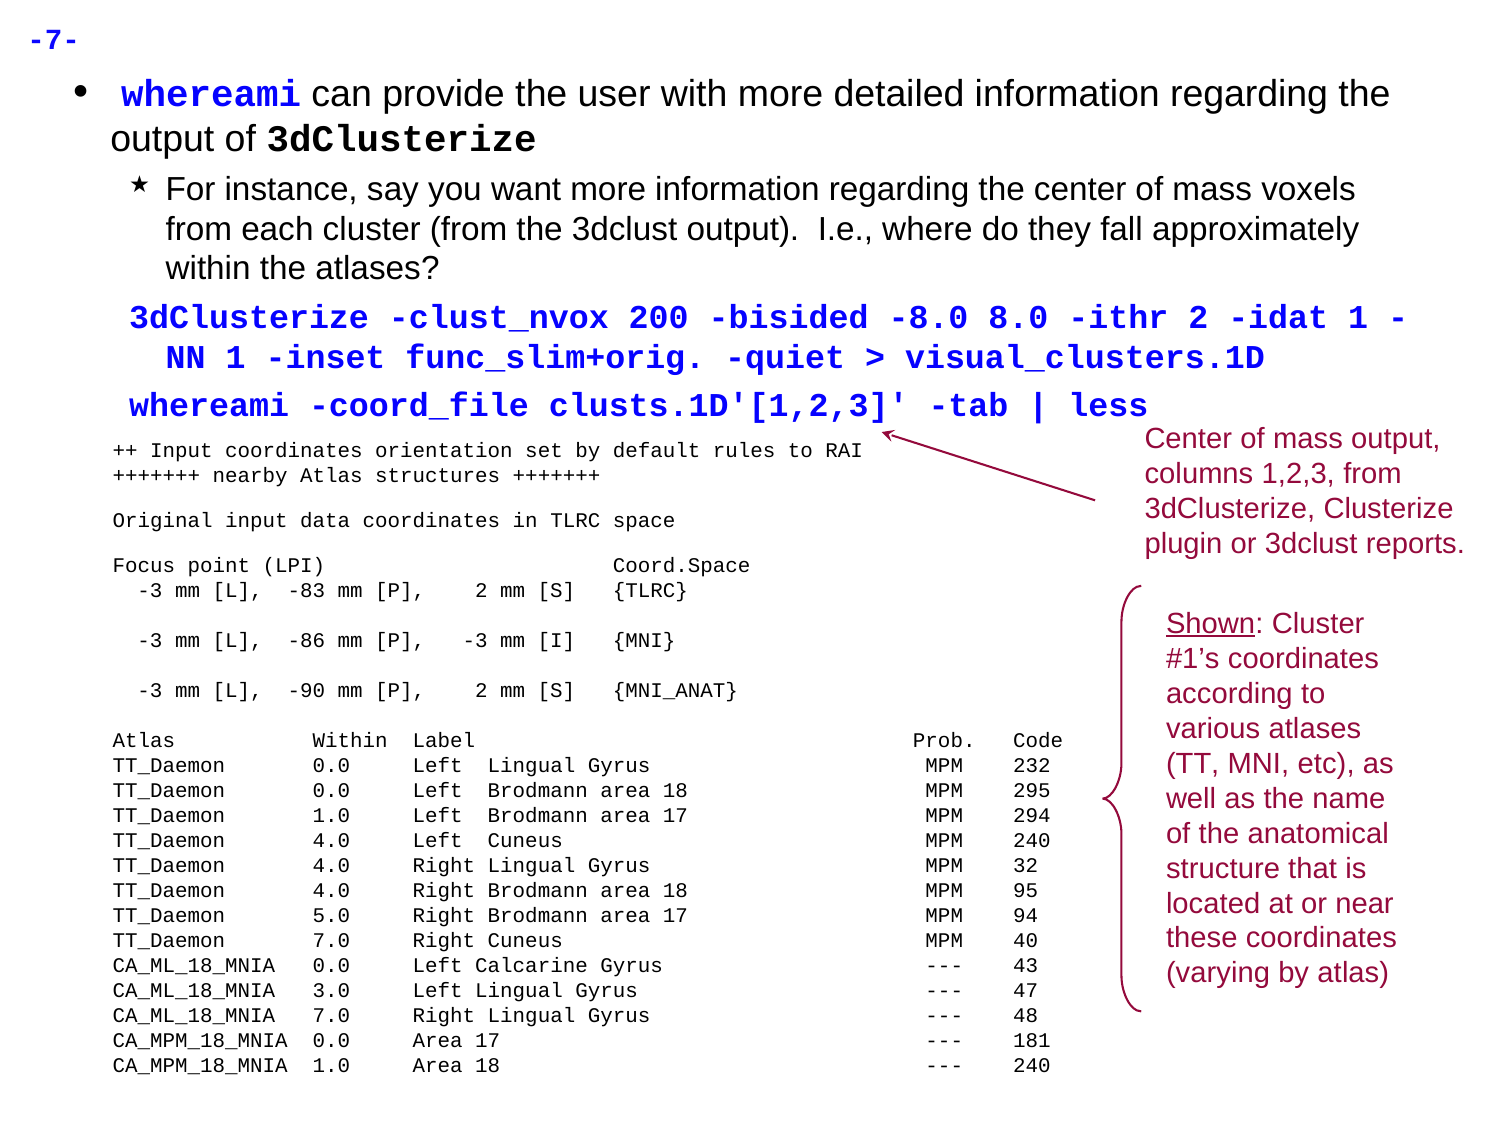

whereami can provide the user with more detailed information regarding the output of 3dClusterize
For instance, say you want more information regarding the center of mass voxels from each cluster (from the 3dclust output). I.e., where do they fall approximately within the atlases?
3dClusterize -clust_nvox 200 -bisided -8.0 8.0 -ithr 2 -idat 1 -NN 1 -inset func_slim+orig. -quiet > visual_clusters.1D
whereami -coord_file clusts.1D'[1,2,3]' -tab | less
Center of mass output, columns 1,2,3, from 3dClusterize, Clusterize plugin or 3dclust reports.
++ Input coordinates orientation set by default rules to RAI
+++++++ nearby Atlas structures +++++++
Original input data coordinates in TLRC space
Focus point (LPI) Coord.Space
 -3 mm [L], -83 mm [P], 2 mm [S] {TLRC}
 -3 mm [L], -86 mm [P], -3 mm [I] {MNI}
 -3 mm [L], -90 mm [P], 2 mm [S] {MNI_ANAT}
Atlas Within Label Prob. Code
TT_Daemon 0.0 Left Lingual Gyrus MPM 232
TT_Daemon 0.0 Left Brodmann area 18 MPM 295
TT_Daemon 1.0 Left Brodmann area 17 MPM 294
TT_Daemon 4.0 Left Cuneus MPM 240
TT_Daemon 4.0 Right Lingual Gyrus MPM 32
TT_Daemon 4.0 Right Brodmann area 18 MPM 95
TT_Daemon 5.0 Right Brodmann area 17 MPM 94
TT_Daemon 7.0 Right Cuneus MPM 40
CA_ML_18_MNIA 0.0 Left Calcarine Gyrus --- 43
CA_ML_18_MNIA 3.0 Left Lingual Gyrus --- 47
CA_ML_18_MNIA 7.0 Right Lingual Gyrus --- 48
CA_MPM_18_MNIA 0.0 Area 17 --- 181
CA_MPM_18_MNIA 1.0 Area 18 --- 240
Shown: Cluster #1’s coordinates according to various atlases (TT, MNI, etc), as well as the name of the anatomical structure that is located at or near these coordinates (varying by atlas)